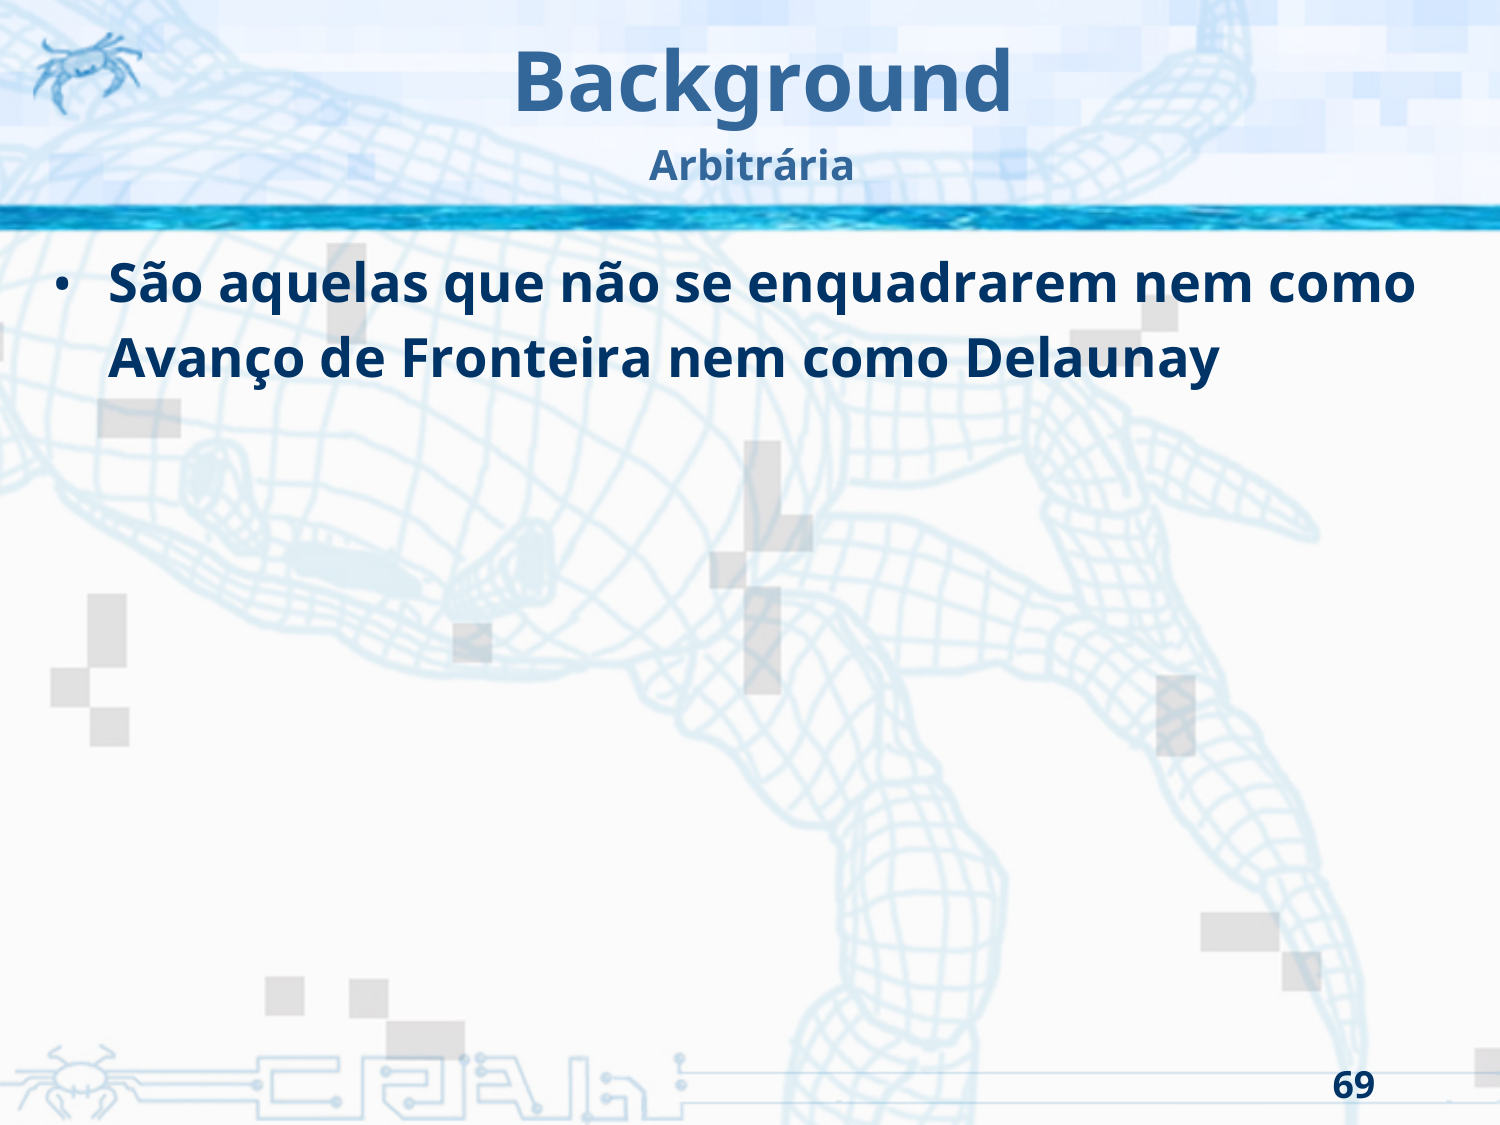

Background
Arbitrária
São aquelas que não se enquadrarem nem como Avanço de Fronteira nem como Delaunay